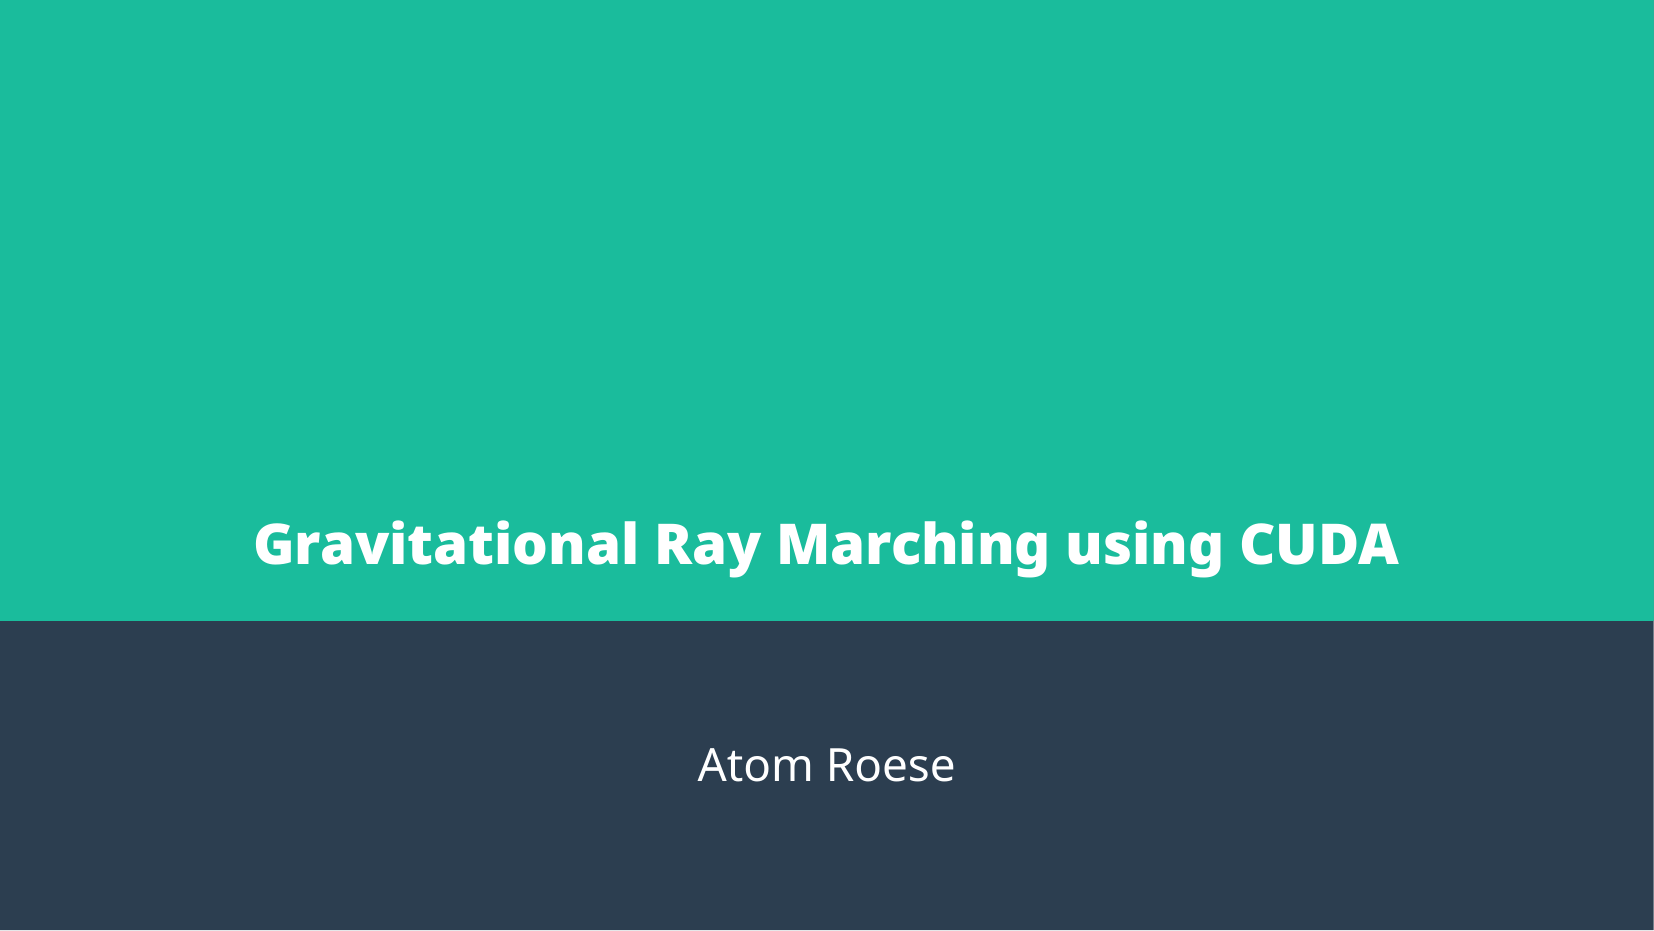

# Gravitational Ray Marching using CUDA
Atom Roese